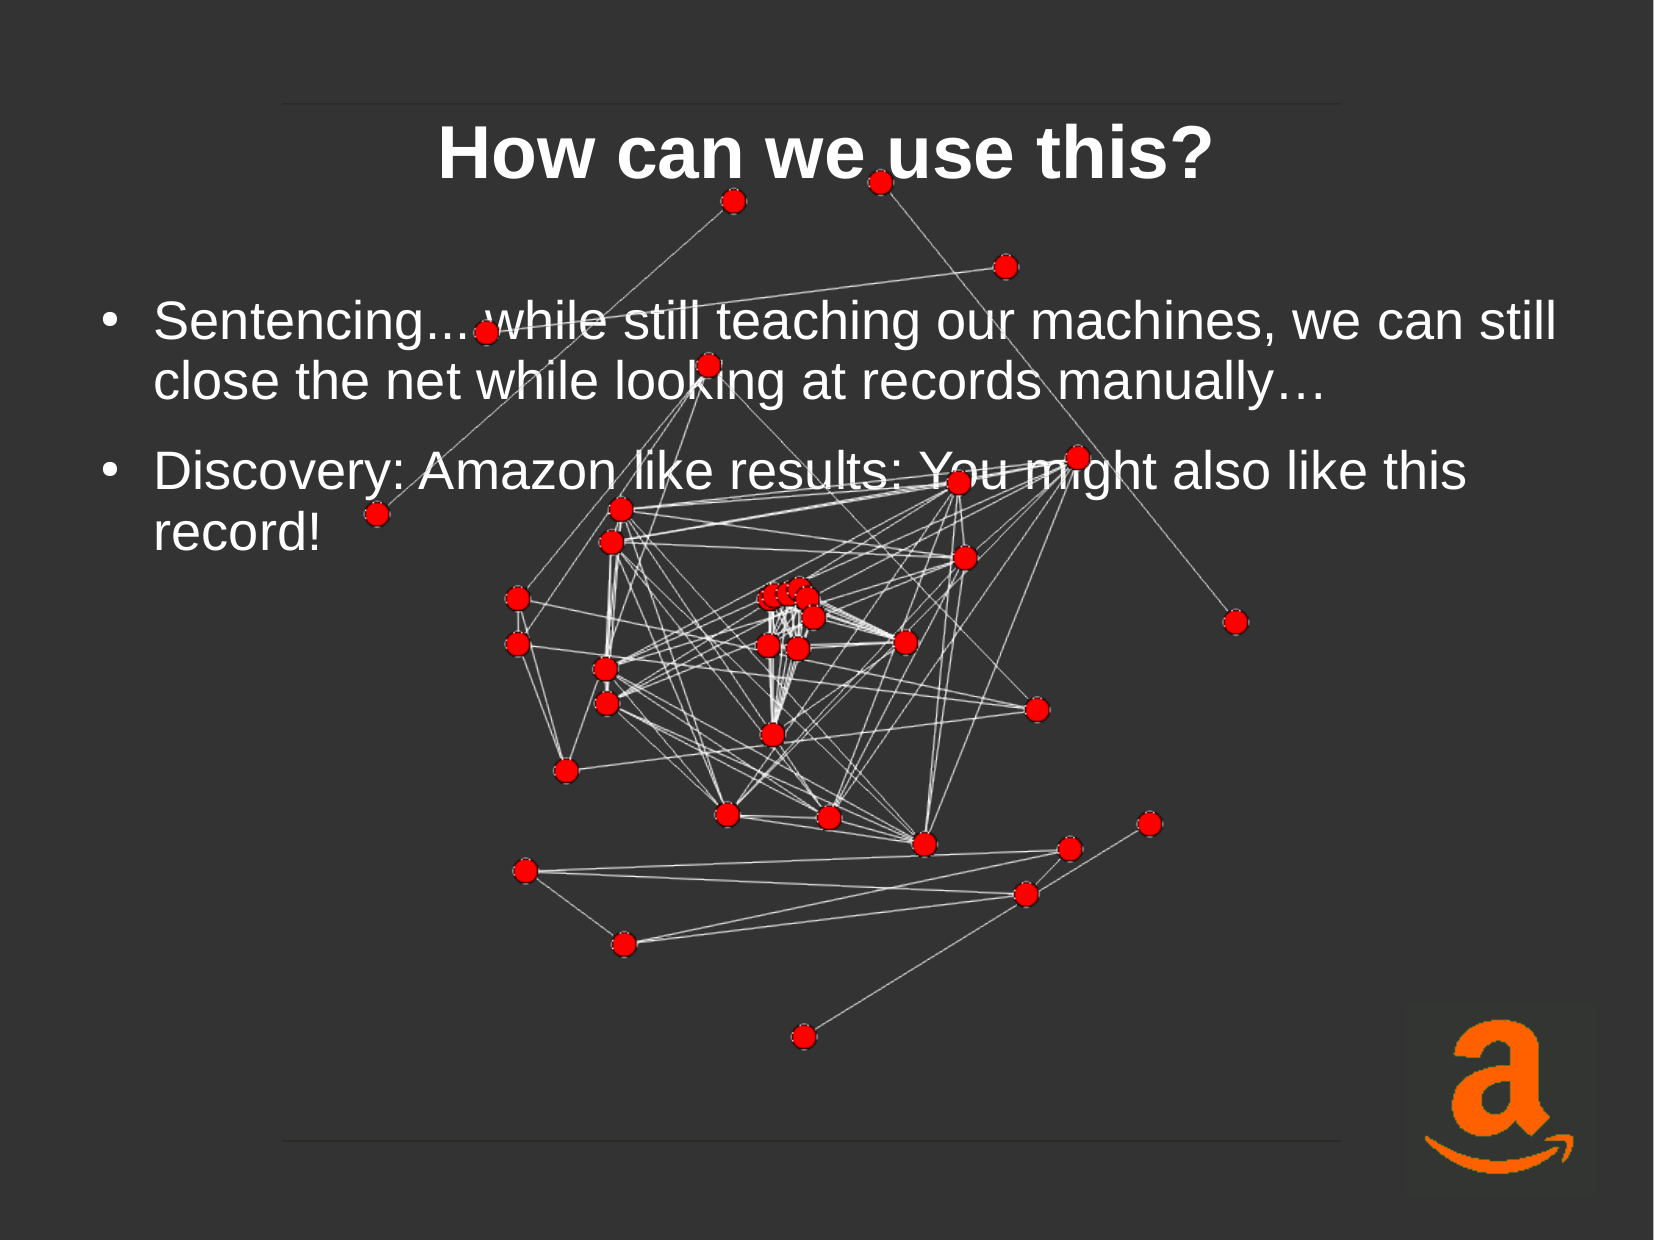

# How can we use this?
Sentencing... while still teaching our machines, we can still close the net while looking at records manually…
Discovery: Amazon like results: You might also like this record!